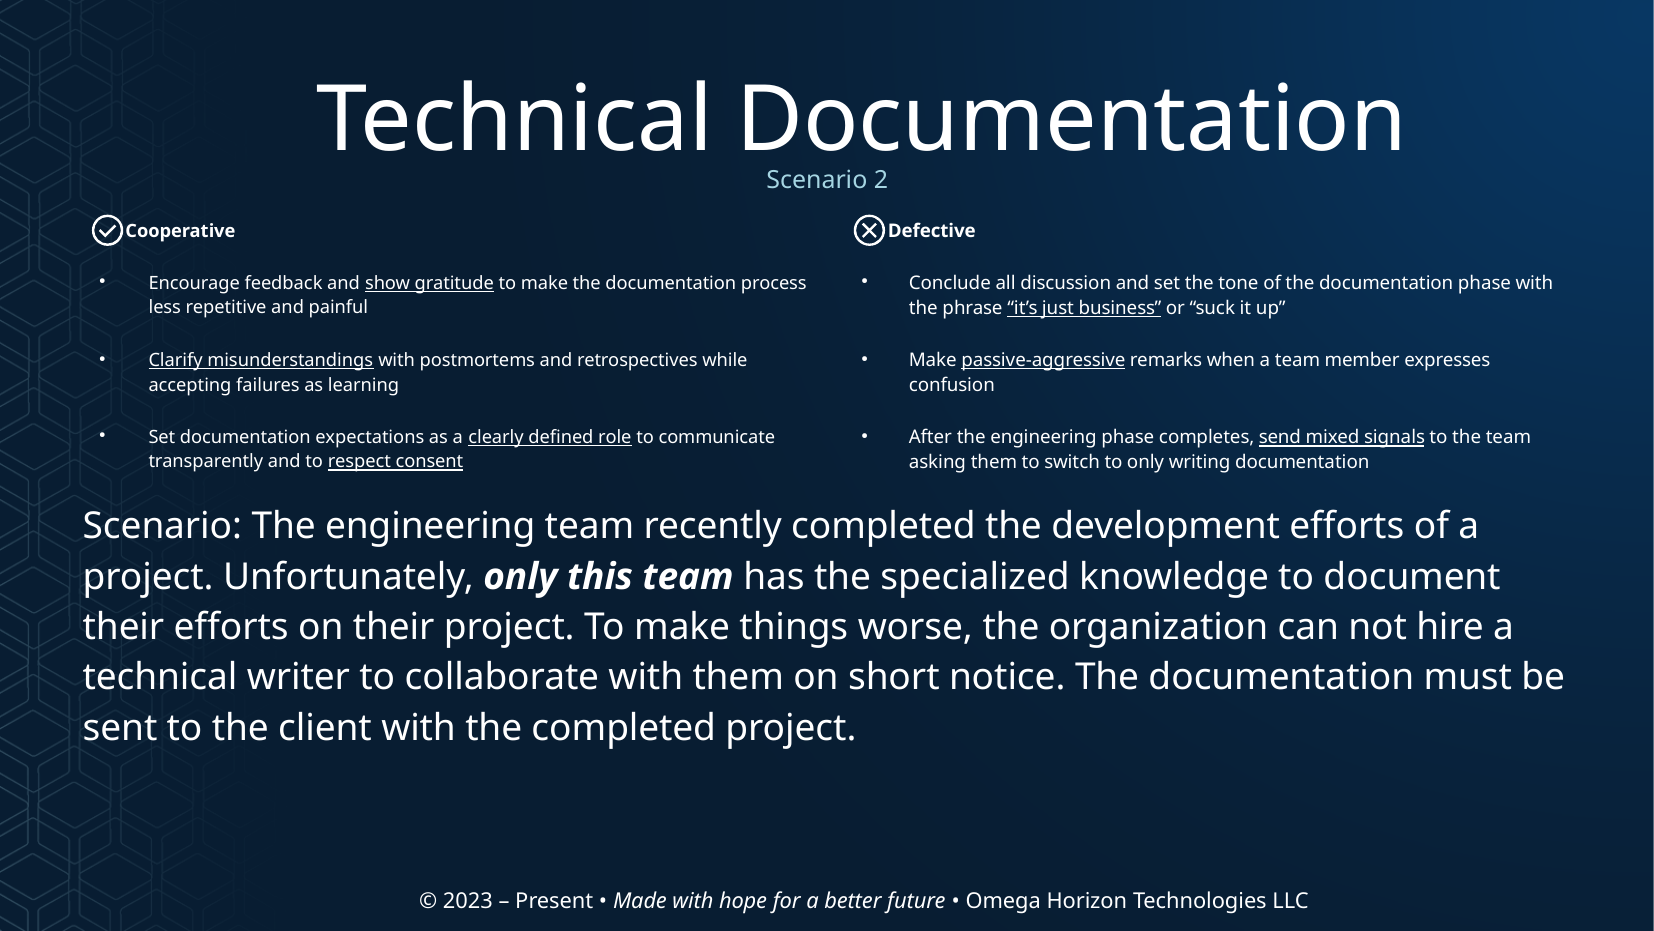

# Technical Documentation
Scenario 2
 Cooperative
Encourage feedback and show gratitude to make the documentation process less repetitive and painful
Clarify misunderstandings with postmortems and retrospectives while accepting failures as learning
Set documentation expectations as a clearly defined role to communicate transparently and to respect consent
 Defective
Conclude all discussion and set the tone of the documentation phase with the phrase “it’s just business” or “suck it up”
Make passive-aggressive remarks when a team member expresses confusion
After the engineering phase completes, send mixed signals to the team asking them to switch to only writing documentation
Scenario: The engineering team recently completed the development efforts of a project. Unfortunately, only this team has the specialized knowledge to document their efforts on their project. To make things worse, the organization can not hire a technical writer to collaborate with them on short notice. The documentation must be sent to the client with the completed project.